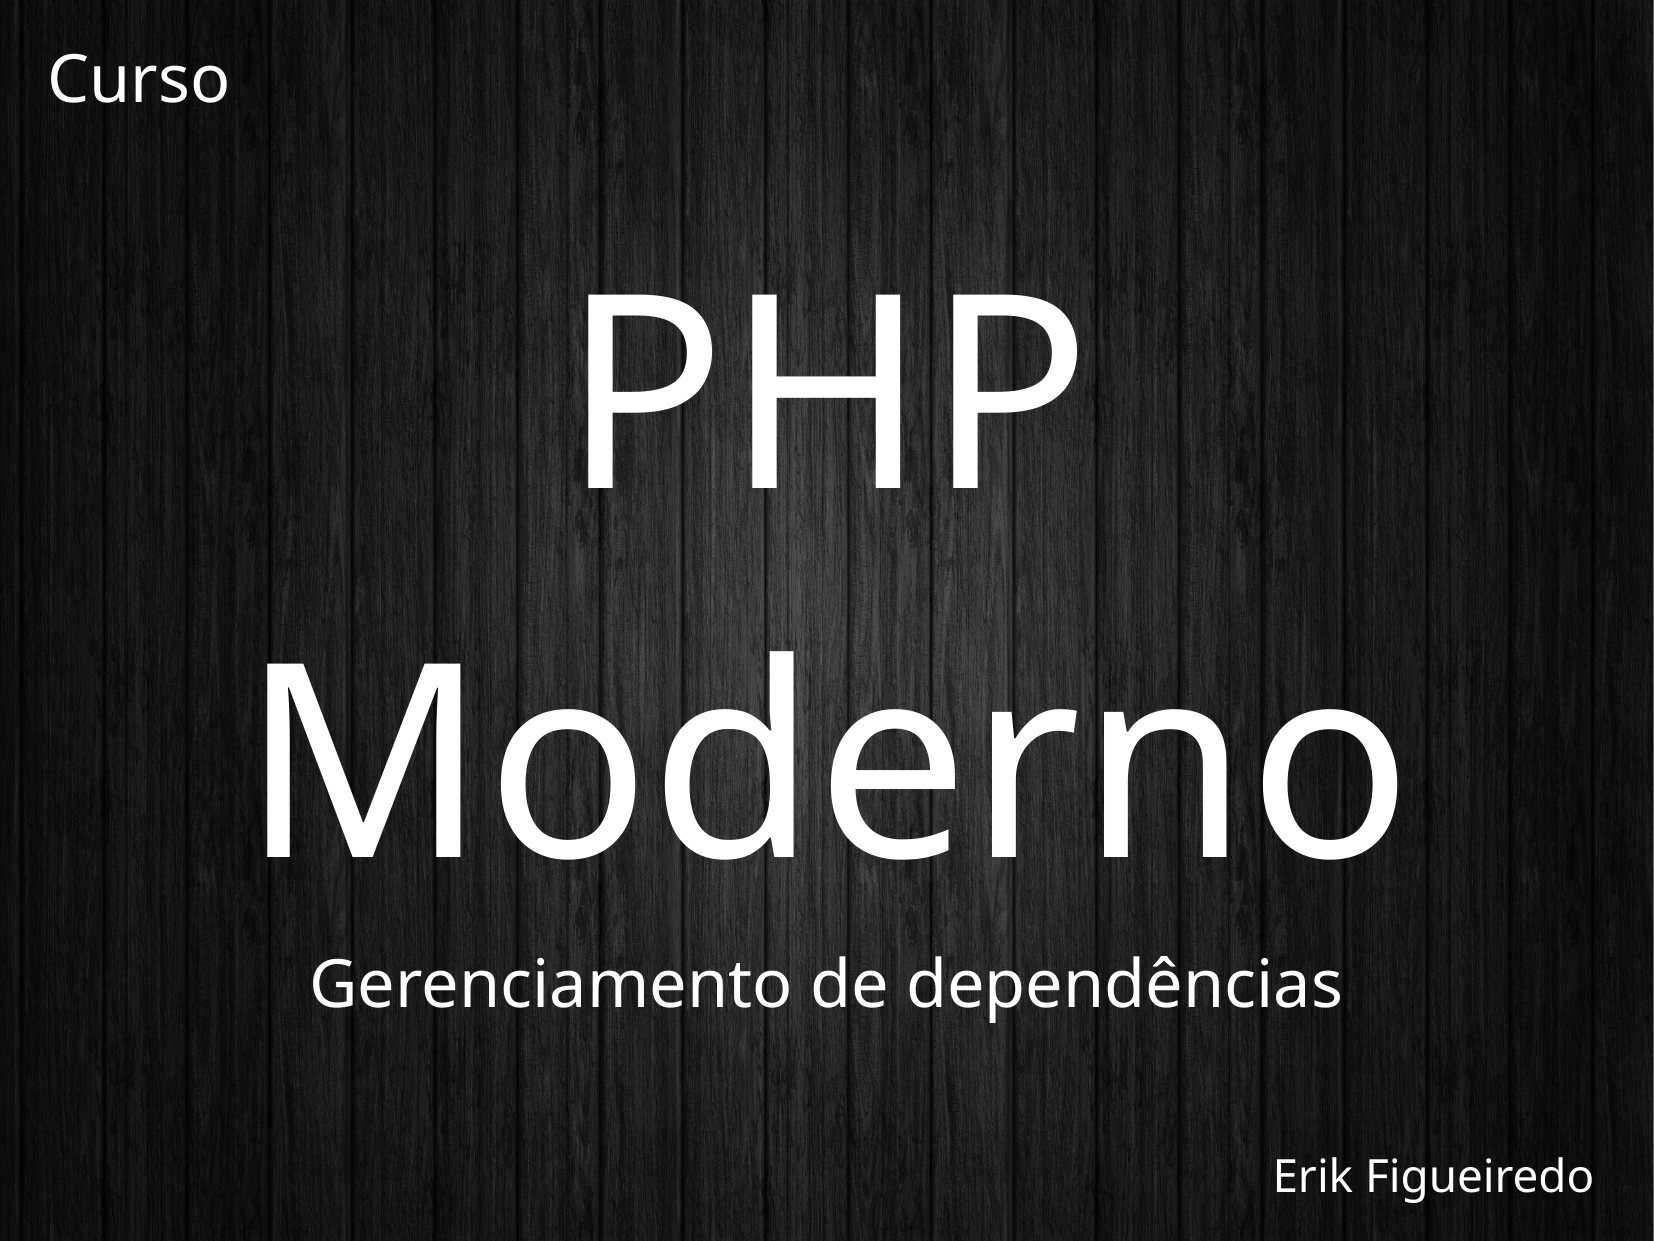

Curso
# PHP Moderno
Gerenciamento de dependências
Erik Figueiredo